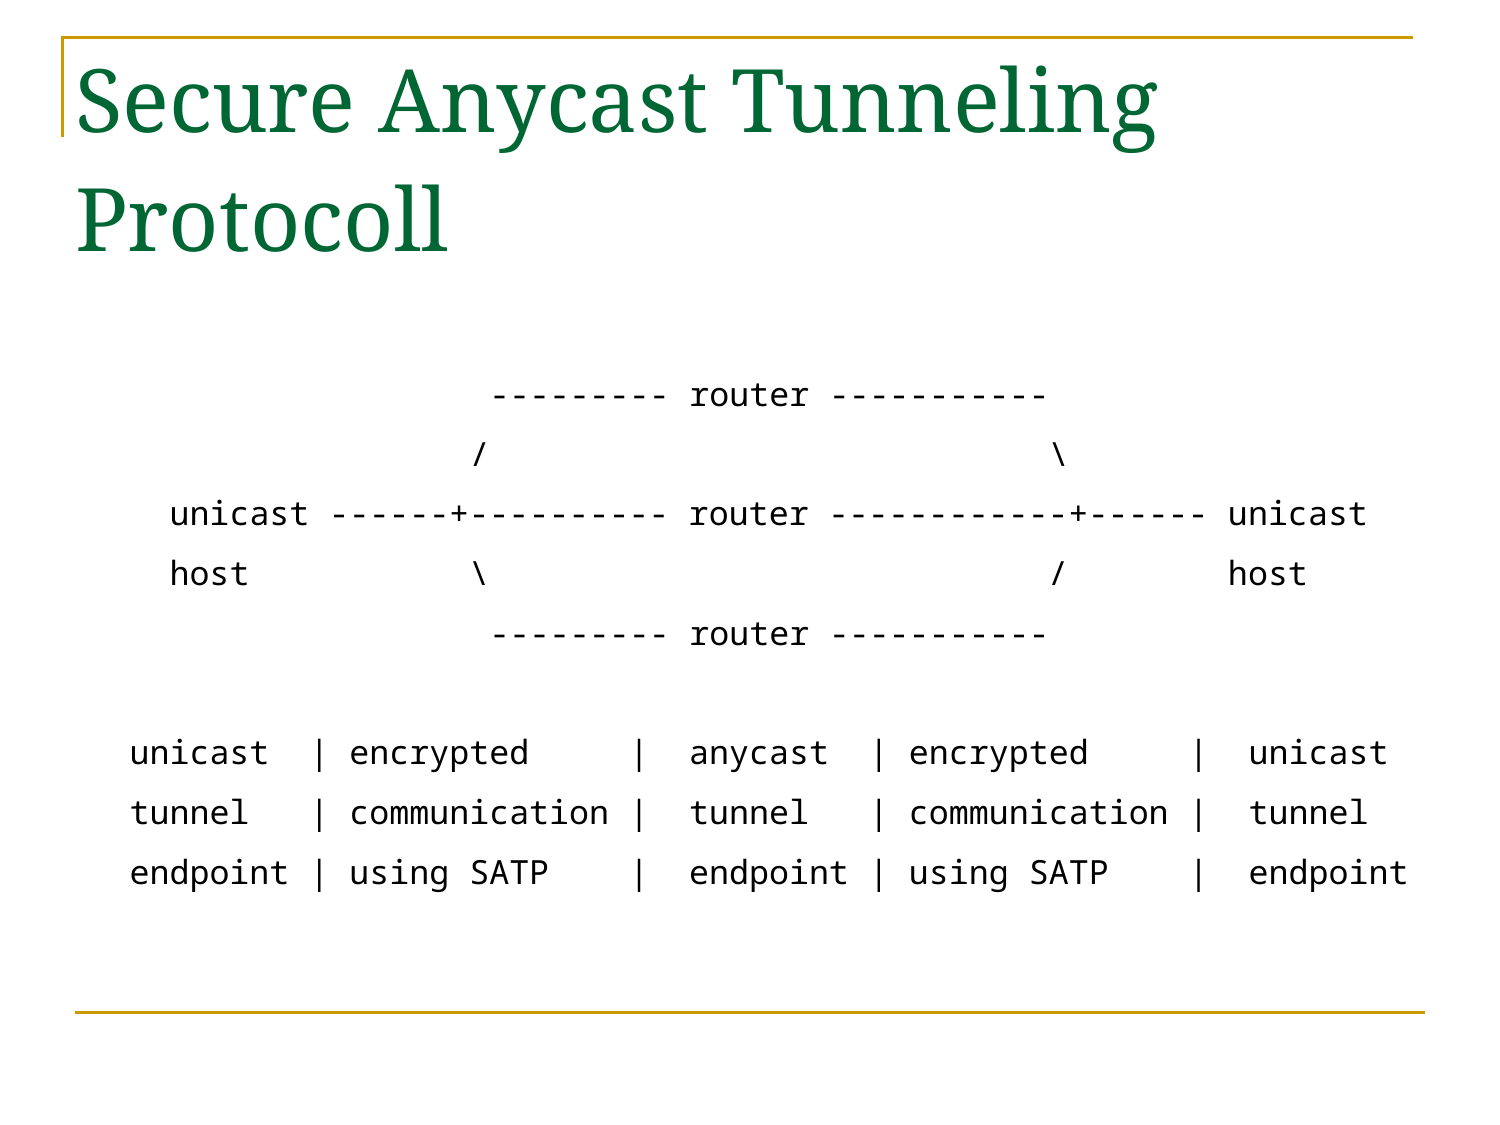

# Secure Anycast Tunneling Protocoll
 --------- router -----------
 / \
 unicast ------+---------- router ------------+------ unicast
 host \ / host
 --------- router -----------
 unicast | encrypted | anycast | encrypted | unicast
 tunnel | communication | tunnel | communication | tunnel
 endpoint | using SATP | endpoint | using SATP | endpoint